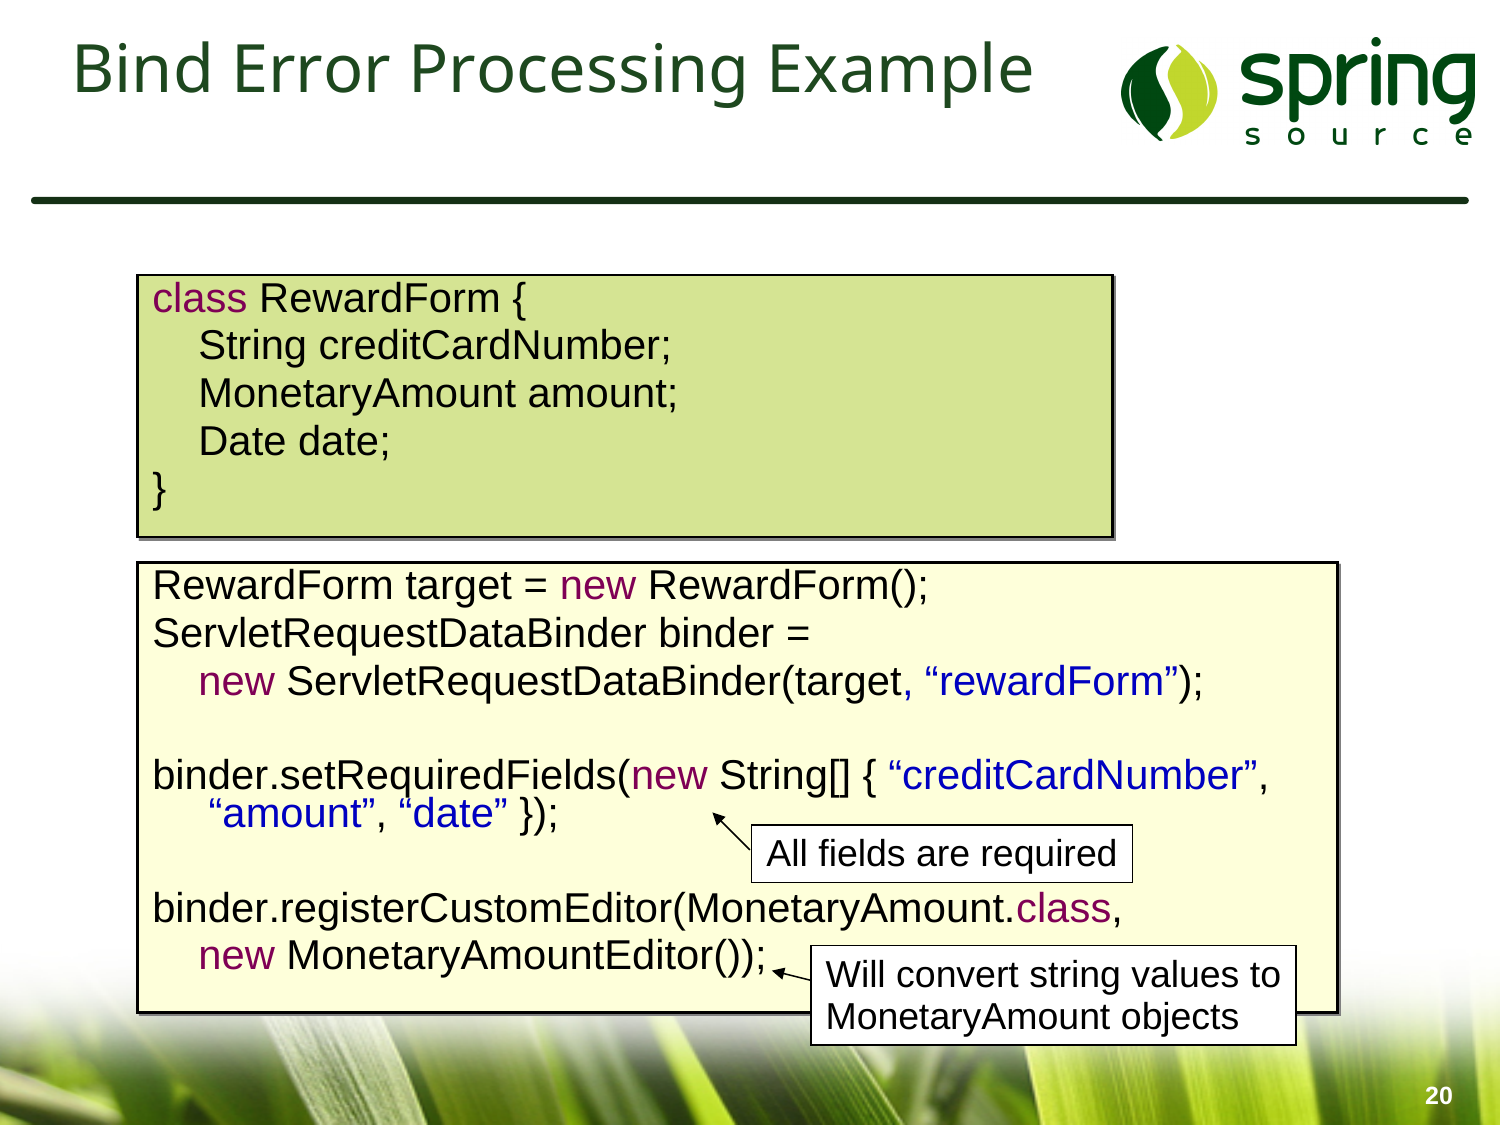

# Bind Error Processing Example
class RewardForm {
 String creditCardNumber;
 MonetaryAmount amount;
 Date date;
}
RewardForm target = new RewardForm();
ServletRequestDataBinder binder =
 new ServletRequestDataBinder(target, “rewardForm”);
binder.setRequiredFields(new String[] { “creditCardNumber”, “amount”, “date” });
binder.registerCustomEditor(MonetaryAmount.class,
 new MonetaryAmountEditor());
All fields are required
Will convert string values to
MonetaryAmount objects